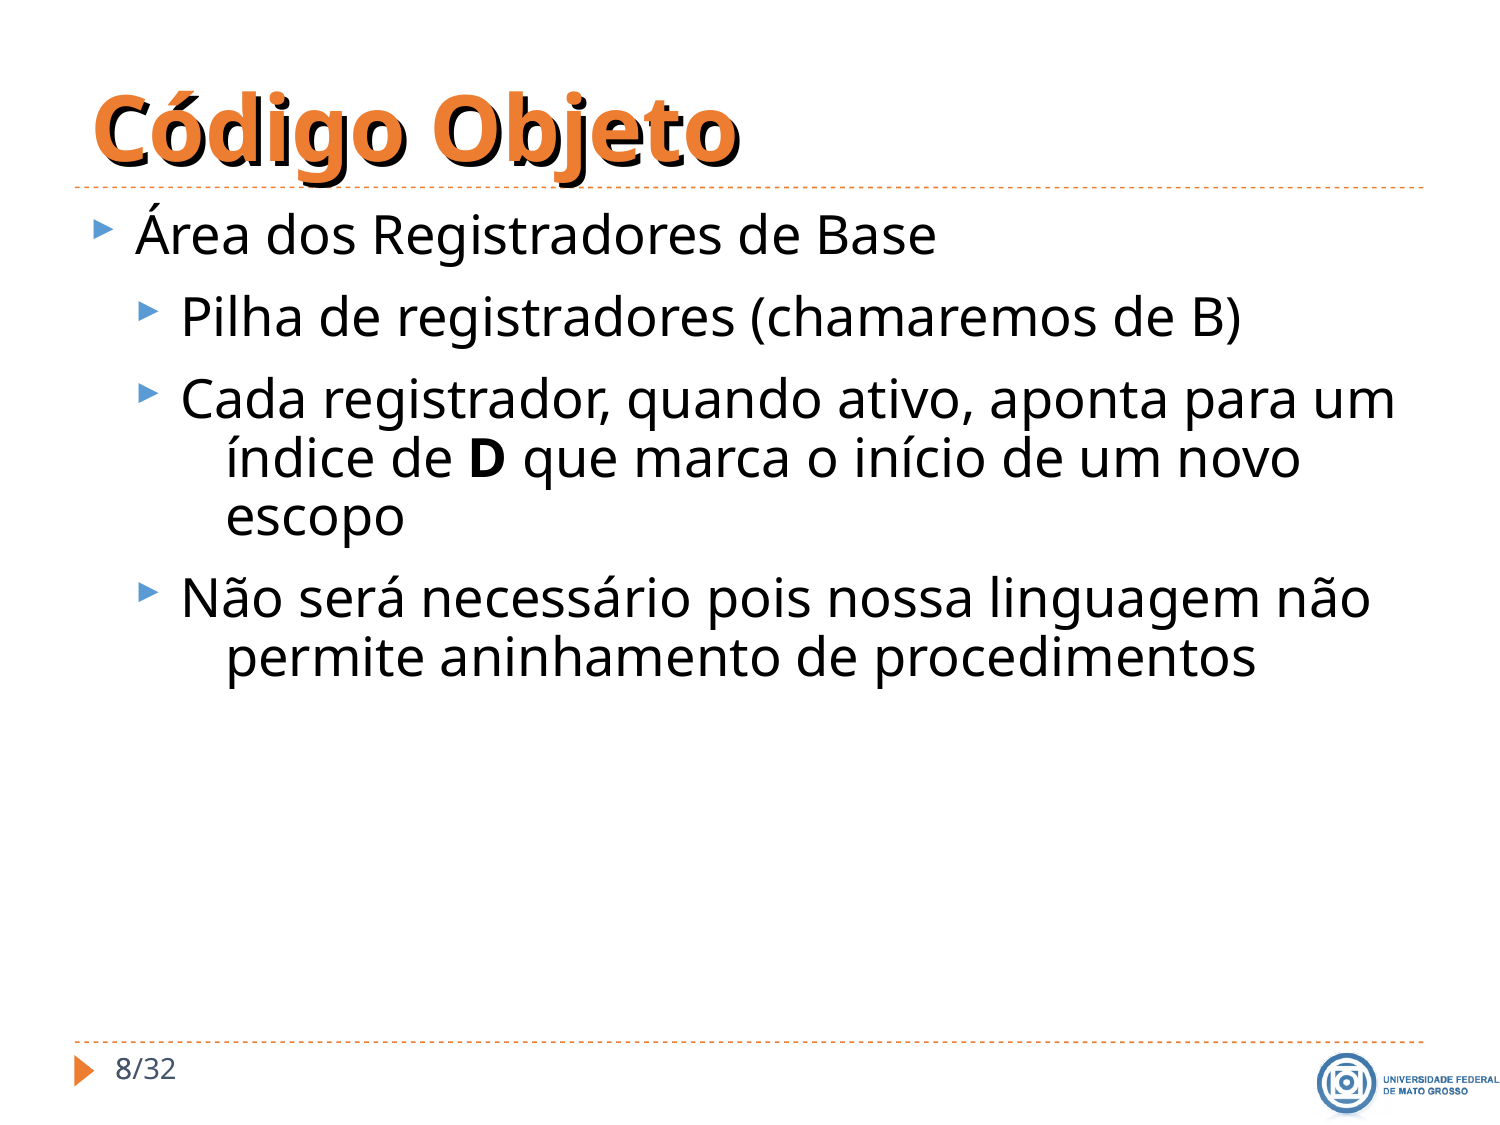

# Código Objeto
Área dos Registradores de Base
Pilha de registradores (chamaremos de B)
Cada registrador, quando ativo, aponta para um índice de D que marca o início de um novo escopo
Não será necessário pois nossa linguagem não permite aninhamento de procedimentos
8